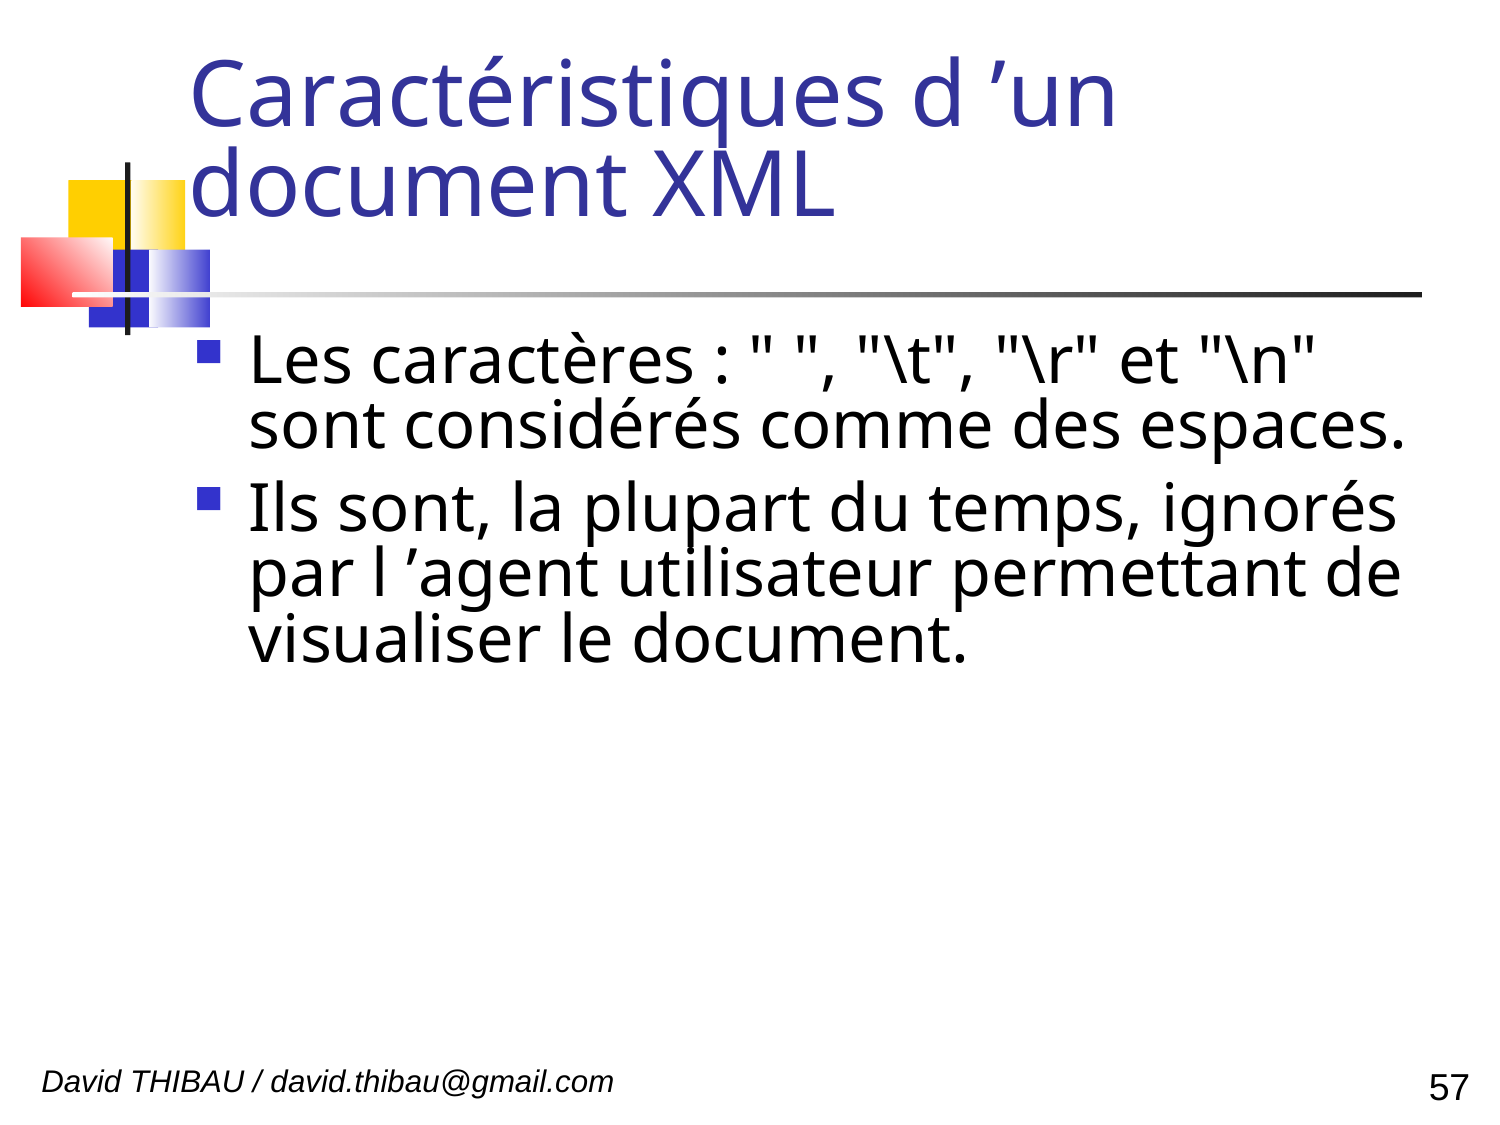

# Caractéristiques d ’un document XML
Les caractères : " ", "\t", "\r" et "\n" sont considérés comme des espaces.
Ils sont, la plupart du temps, ignorés par l ’agent utilisateur permettant de visualiser le document.